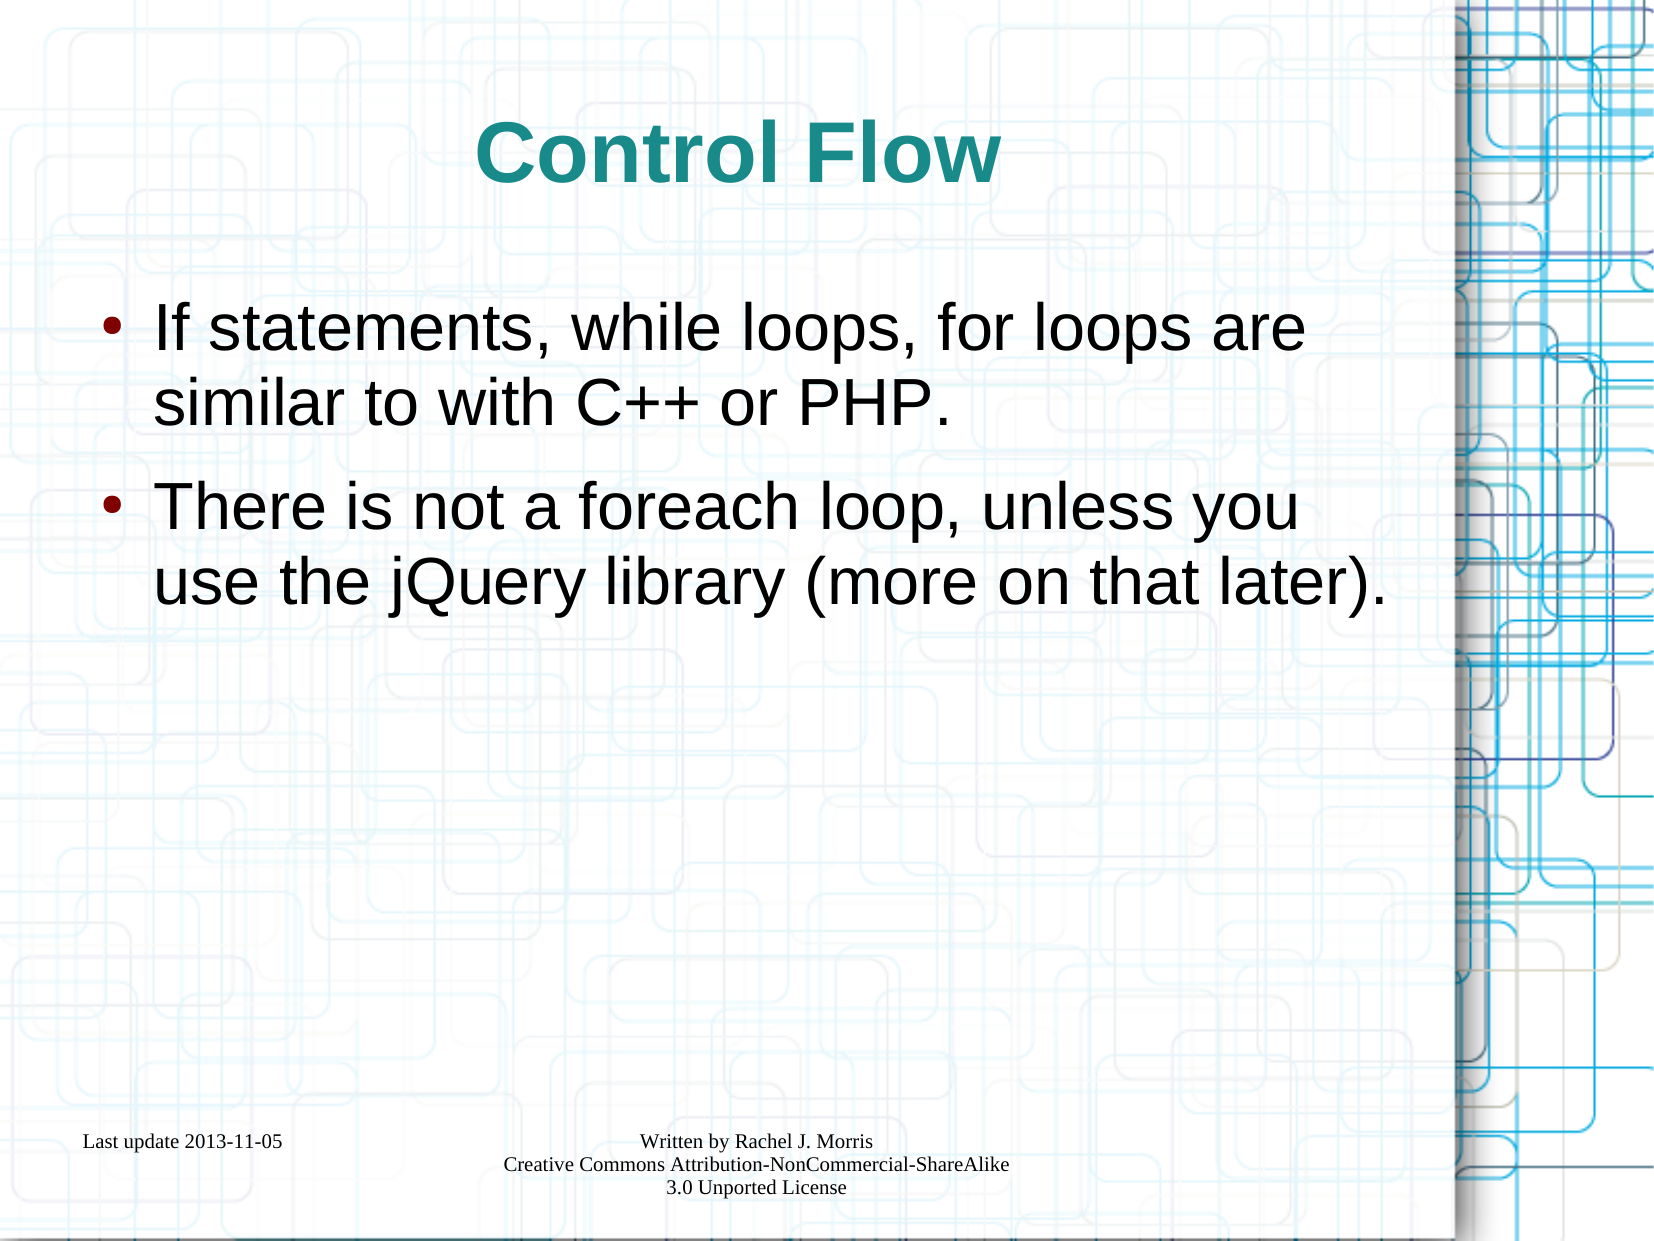

# Control Flow
If statements, while loops, for loops are similar to with C++ or PHP.
There is not a foreach loop, unless you use the jQuery library (more on that later).